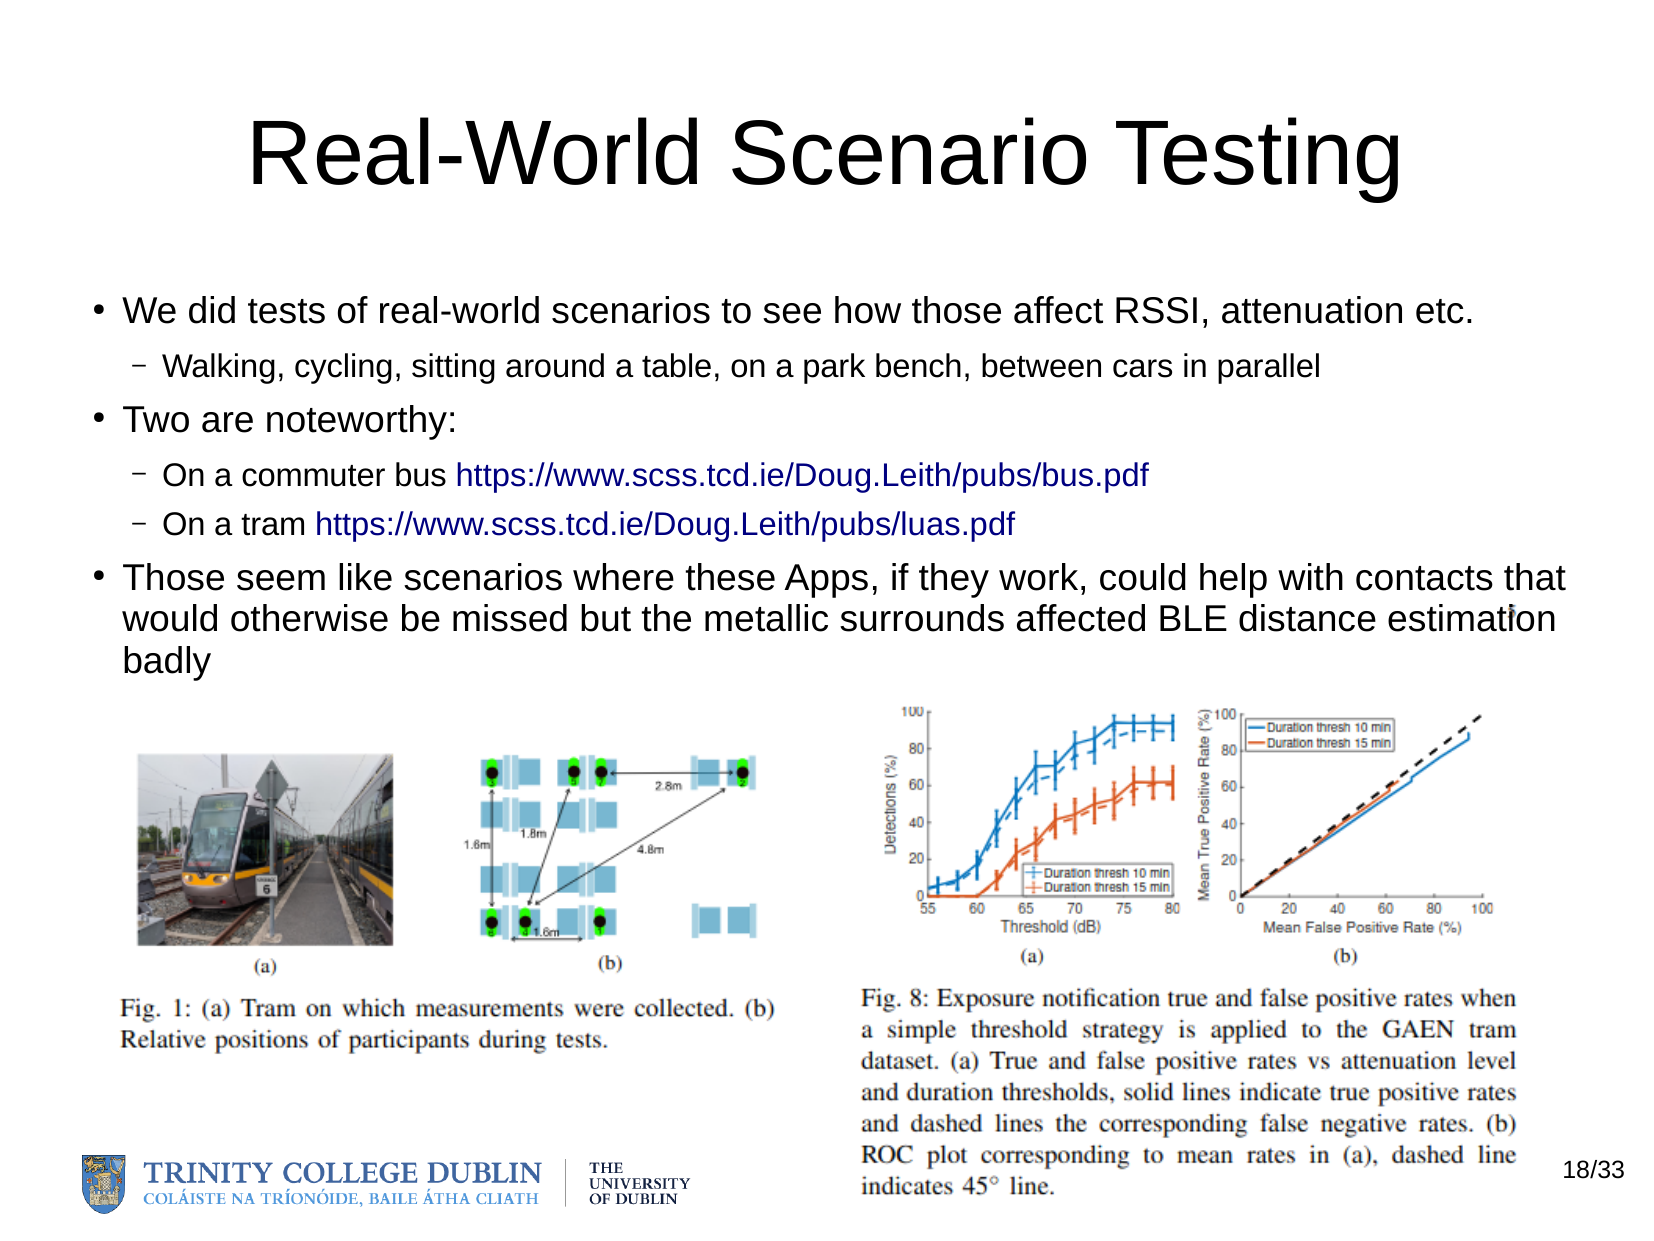

# Real-World Scenario Testing
We did tests of real-world scenarios to see how those affect RSSI, attenuation etc.
Walking, cycling, sitting around a table, on a park bench, between cars in parallel
Two are noteworthy:
On a commuter bus https://www.scss.tcd.ie/Doug.Leith/pubs/bus.pdf
On a tram https://www.scss.tcd.ie/Doug.Leith/pubs/luas.pdf
Those seem like scenarios where these Apps, if they work, could help with contacts that would otherwise be missed but the metallic surrounds affected BLE distance estimation badly